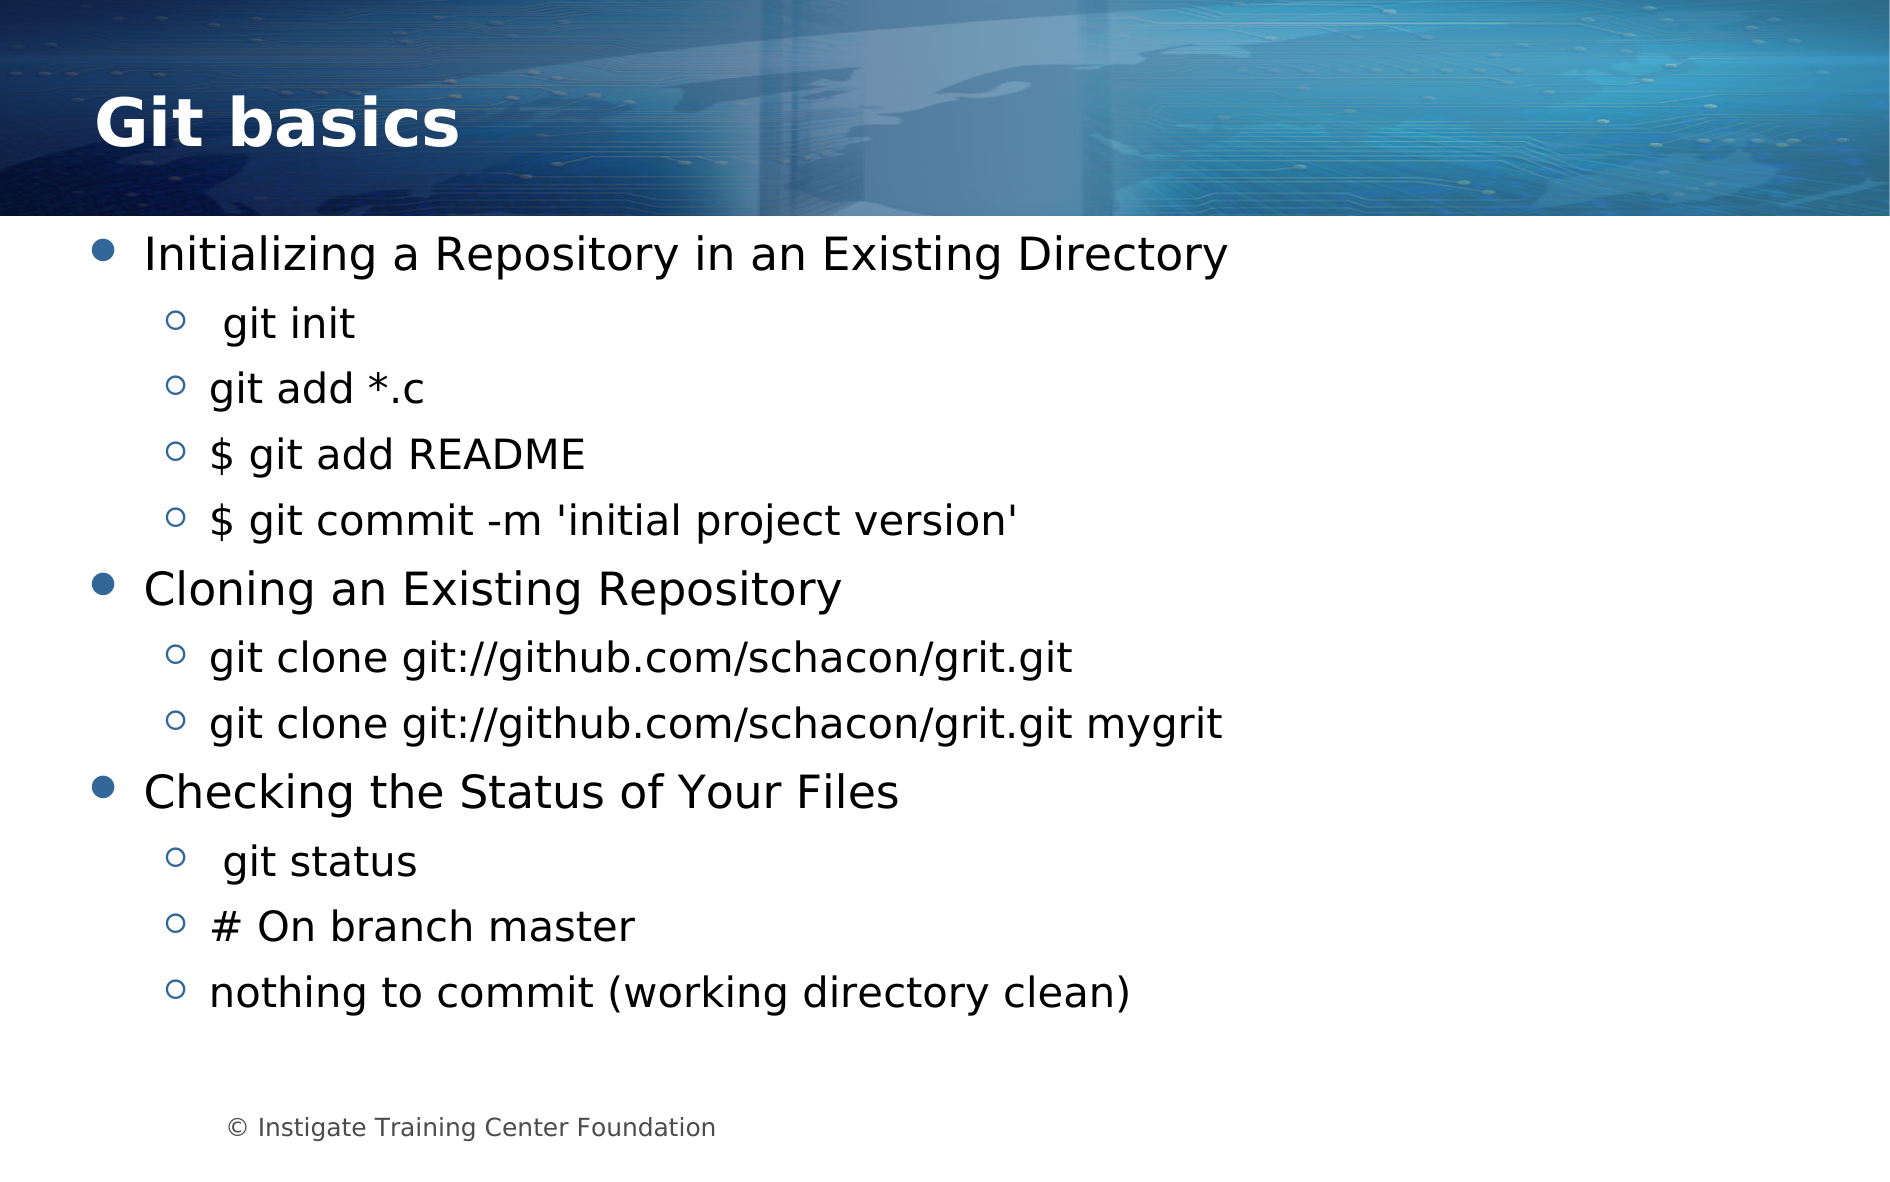

# Git basics
Initializing a Repository in an Existing Directory
 git init
git add *.c
$ git add README
$ git commit -m 'initial project version'
Cloning an Existing Repository
git clone git://github.com/schacon/grit.git
git clone git://github.com/schacon/grit.git mygrit
Checking the Status of Your Files
 git status
# On branch master
nothing to commit (working directory clean)